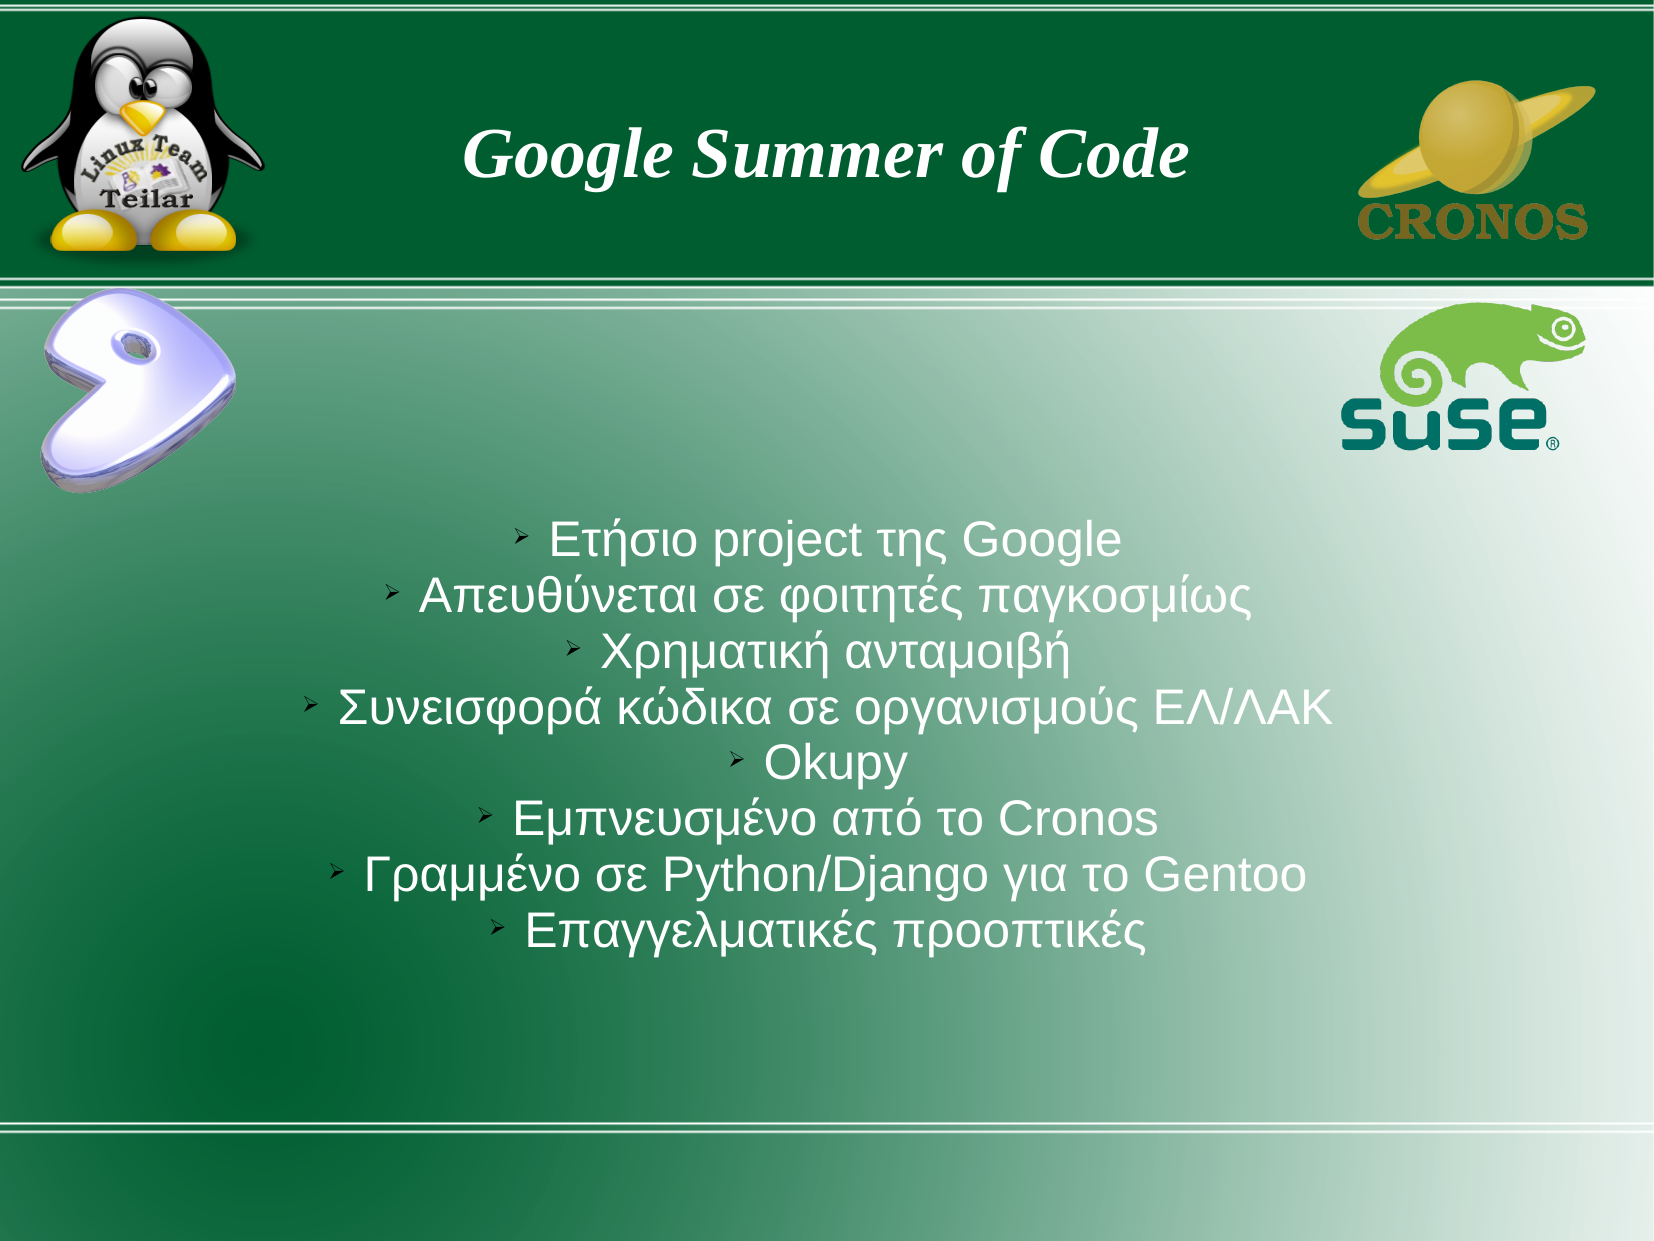

# Google Summer of Code
Ετήσιο project της Google
Απευθύνεται σε φοιτητές παγκοσμίως
Χρηματική ανταμοιβή
Συνεισφορά κώδικα σε οργανισμούς ΕΛ/ΛΑΚ
Okupy
Εμπνευσμένο από το Cronos
Γραμμένο σε Python/Django για το Gentoo
Επαγγελματικές προοπτικές